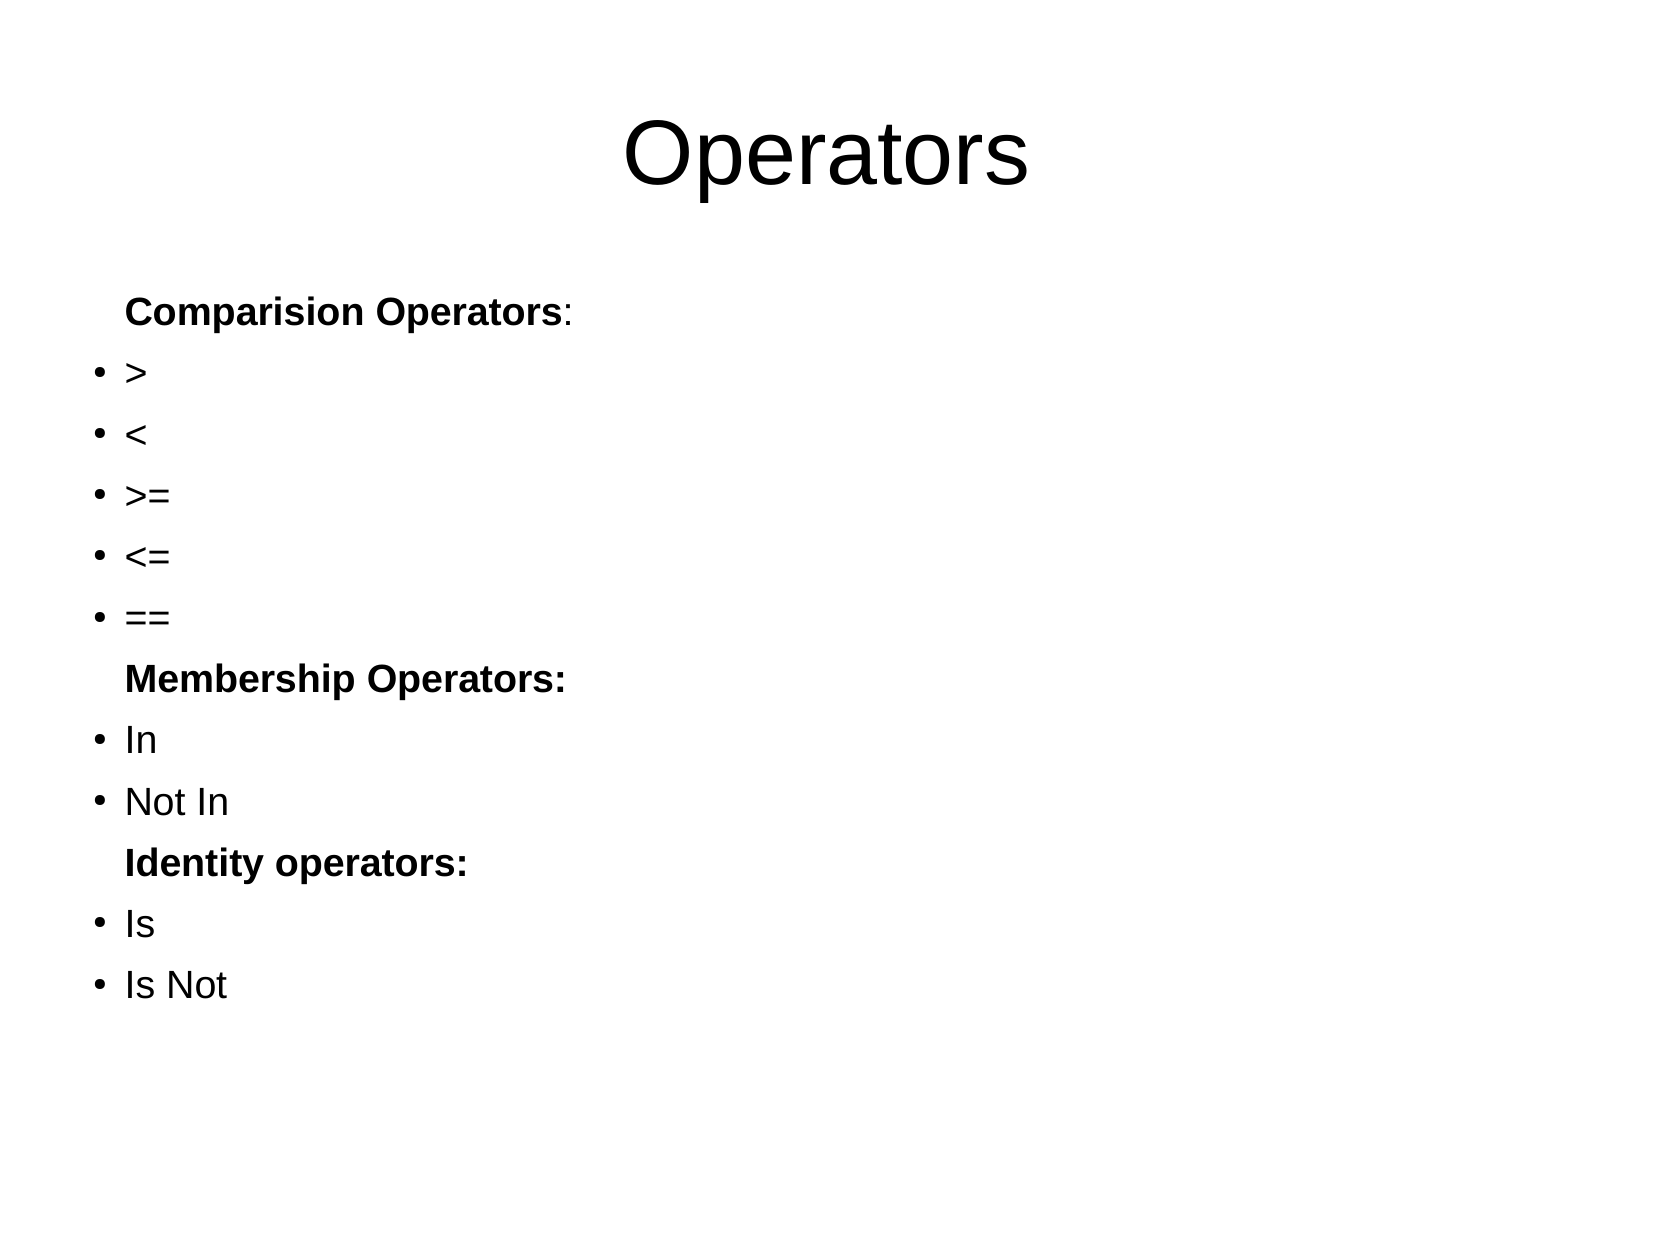

# Operators
Comparision Operators:
>
<
>=
<=
==
Membership Operators:
In
Not In
Identity operators:
Is
Is Not